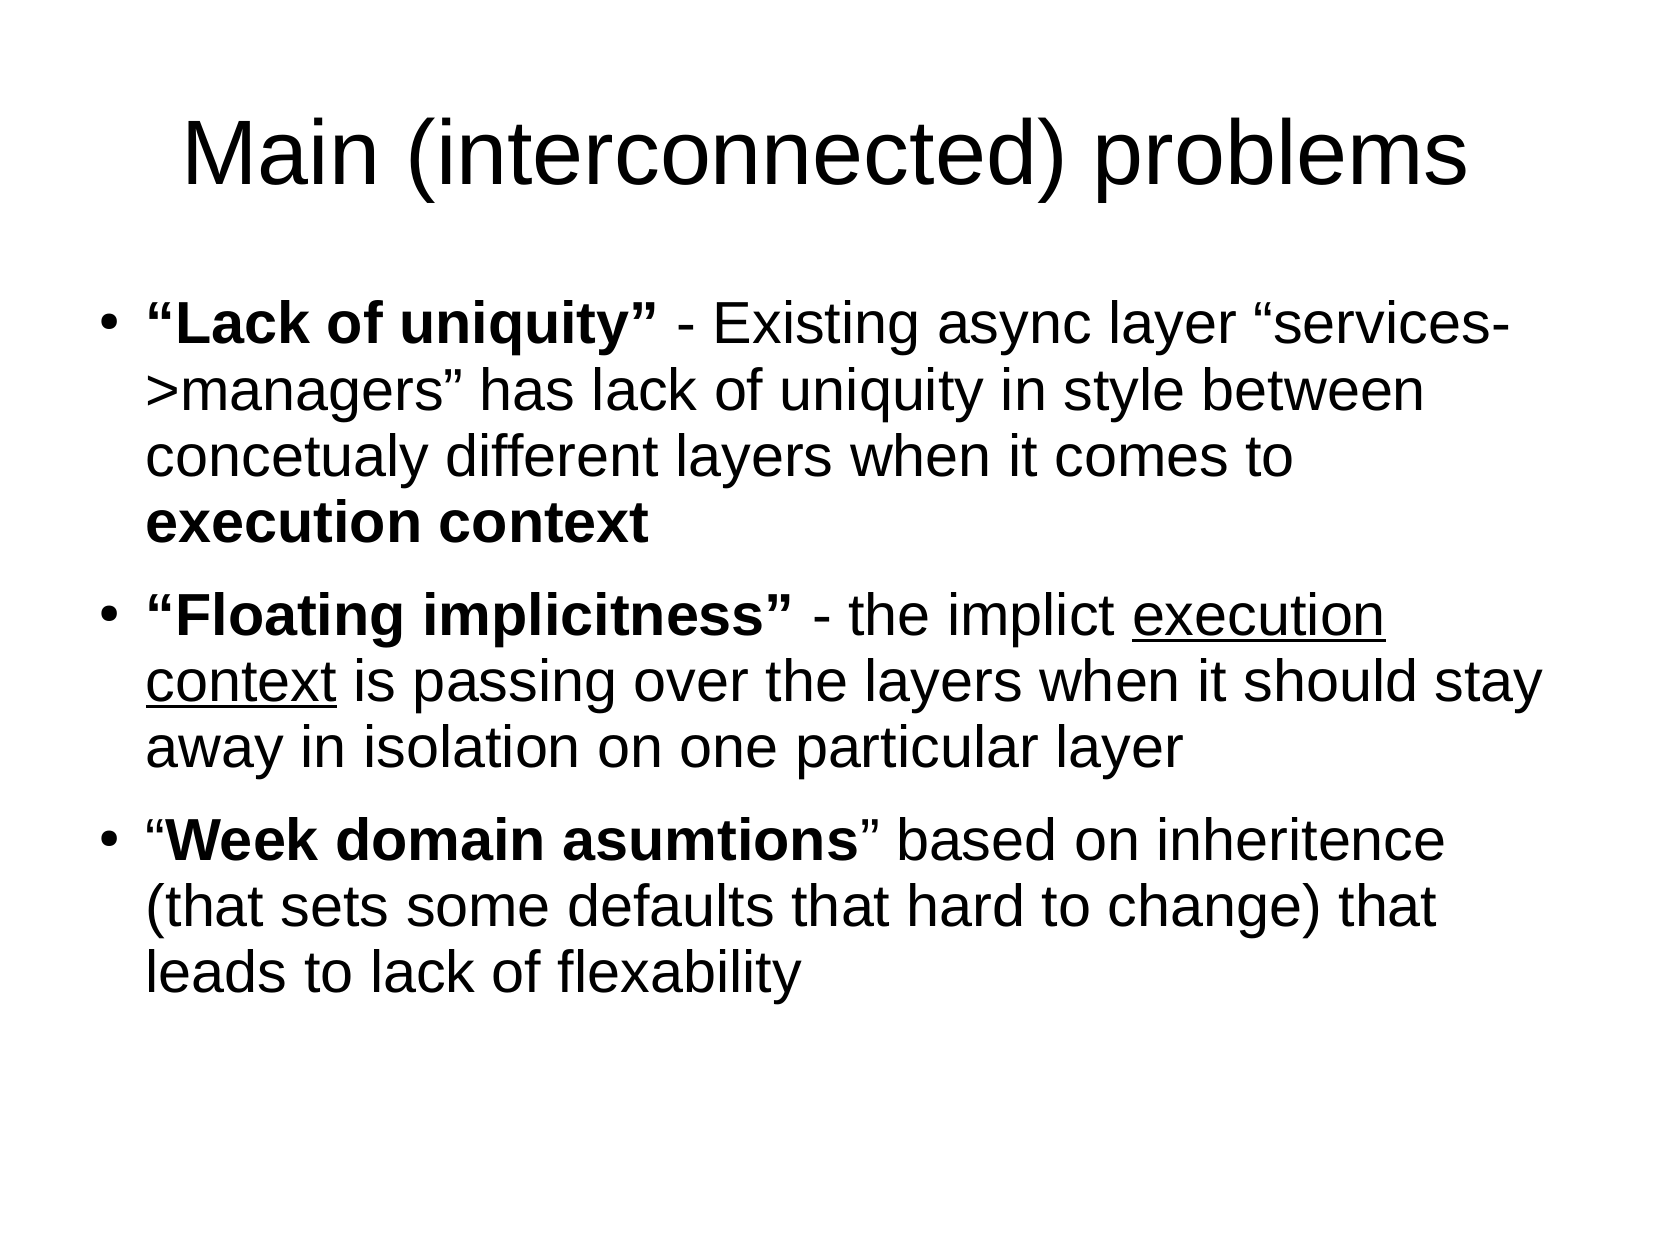

# Main (interconnected) problems
“Lack of uniquity” - Existing async layer “services->managers” has lack of uniquity in style between concetualy different layers when it comes to execution context
“Floating implicitness” - the implict execution context is passing over the layers when it should stay away in isolation on one particular layer
“Week domain asumtions” based on inheritence (that sets some defaults that hard to change) that leads to lack of flexability